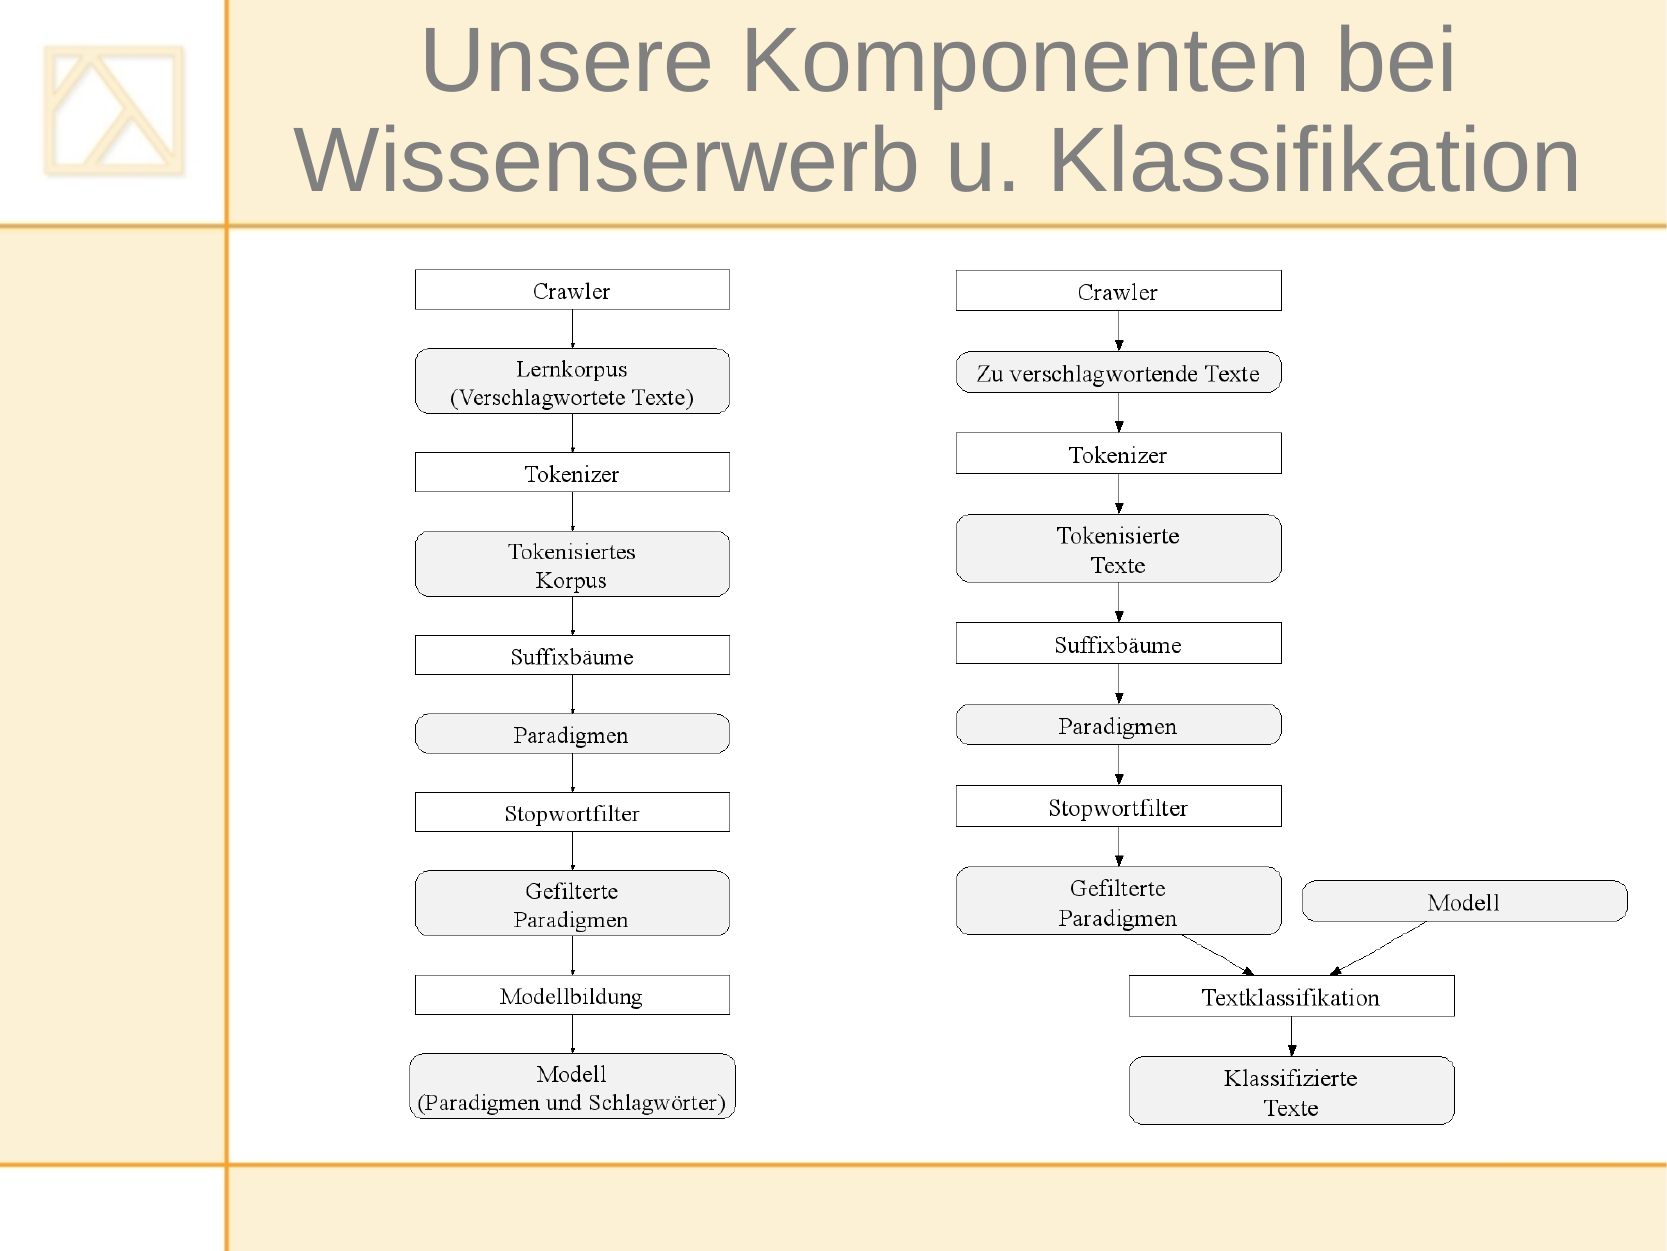

# Unsere Komponenten bei Wissenserwerb u. Klassifikation